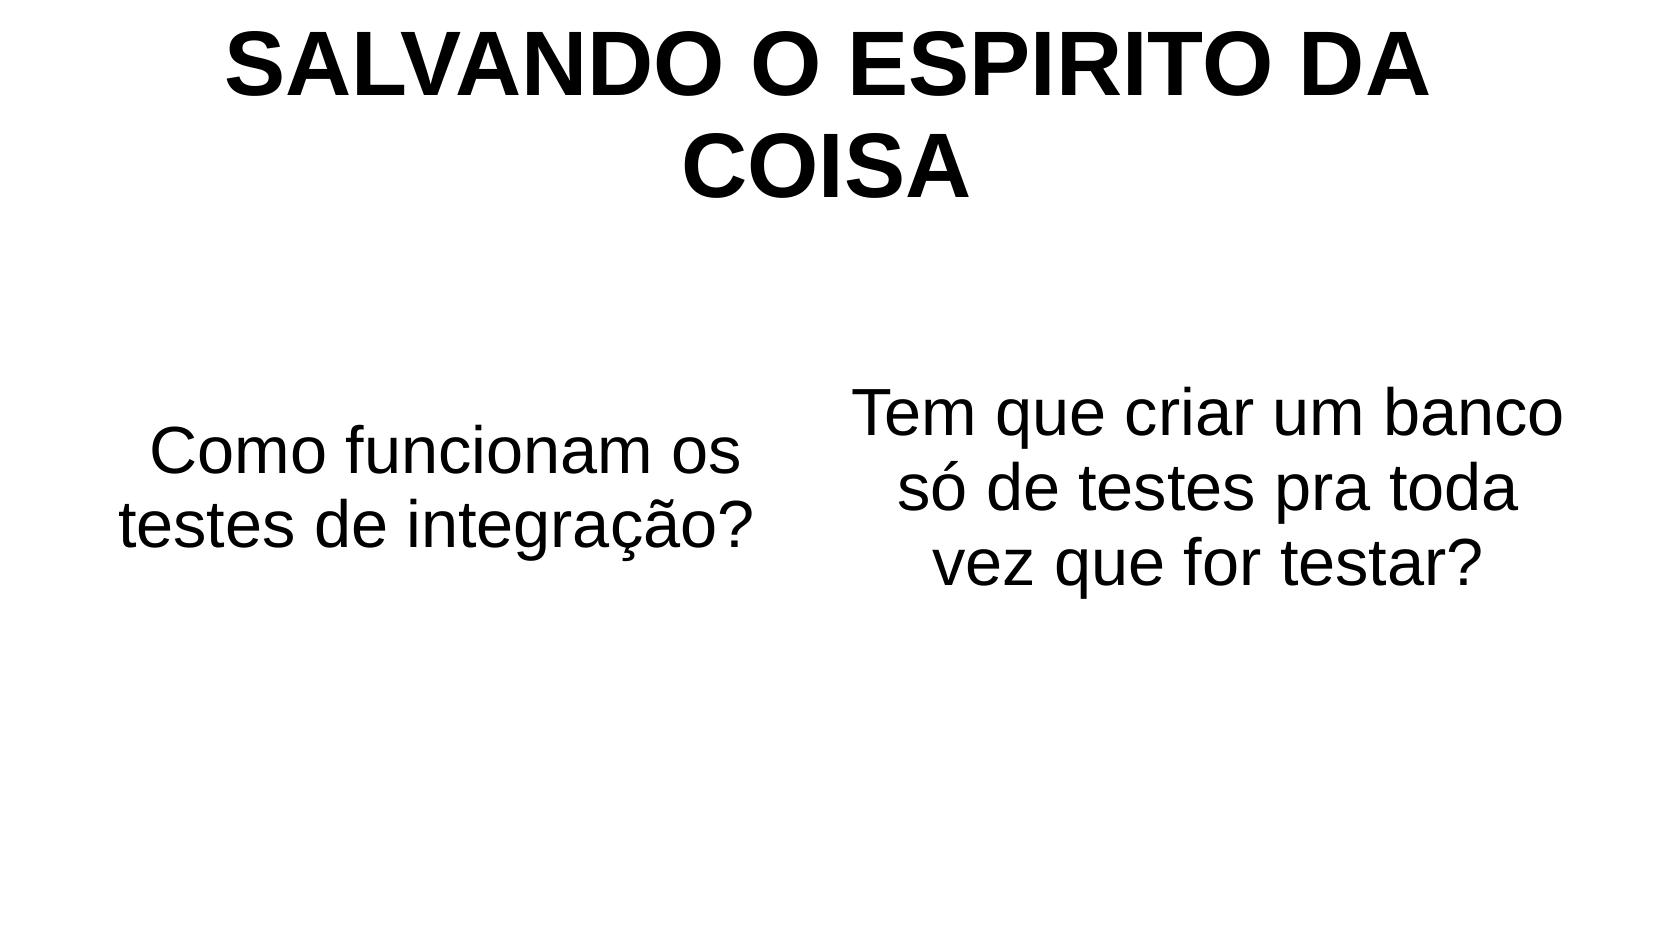

# SALVANDO O ESPIRITO DA COISA
Como funcionam os testes de integração?
Tem que criar um banco só de testes pra toda vez que for testar?